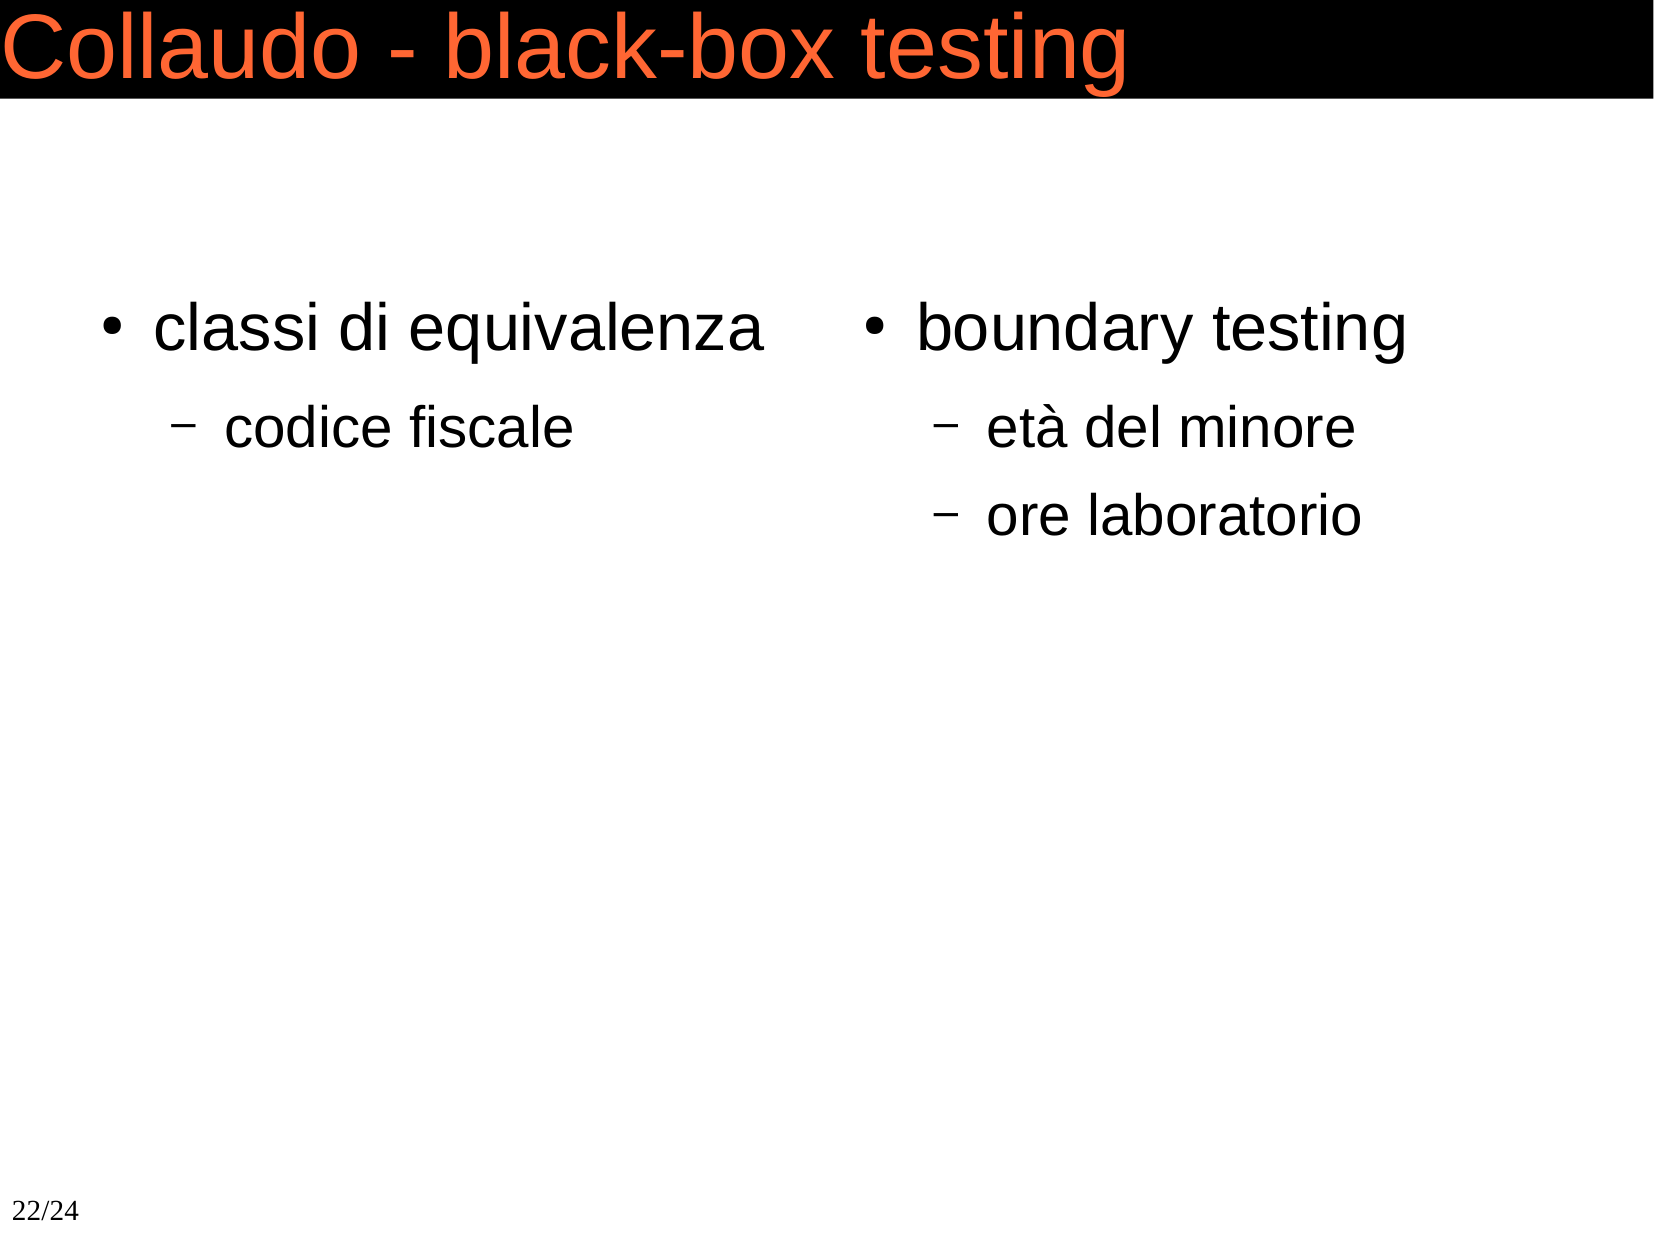

# Collaudo - black-box testing
classi di equivalenza
codice fiscale
boundary testing
età del minore
ore laboratorio
22